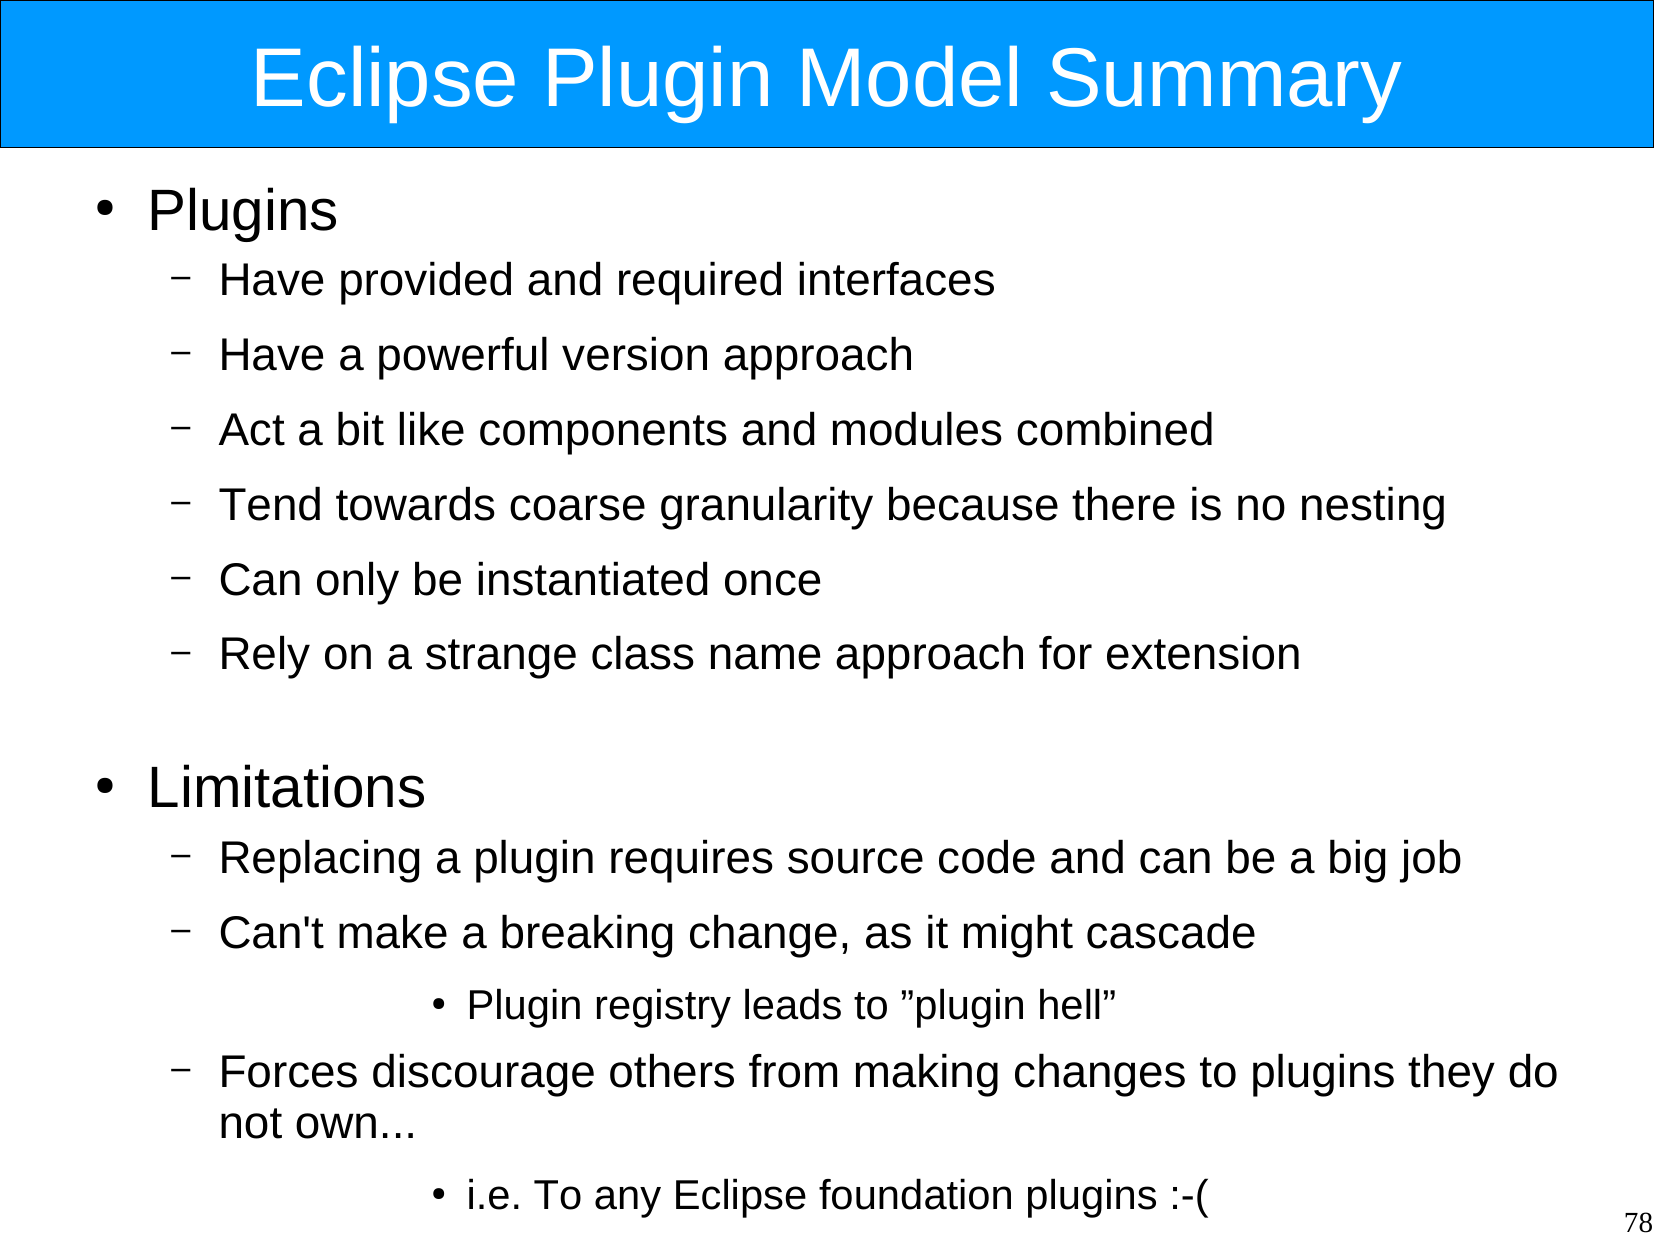

# Eclipse Plugin Model Summary
Plugins
Have provided and required interfaces
Have a powerful version approach
Act a bit like components and modules combined
Tend towards coarse granularity because there is no nesting
Can only be instantiated once
Rely on a strange class name approach for extension
Limitations
Replacing a plugin requires source code and can be a big job
Can't make a breaking change, as it might cascade
Plugin registry leads to ”plugin hell”
Forces discourage others from making changes to plugins they do not own...
i.e. To any Eclipse foundation plugins :-(
78